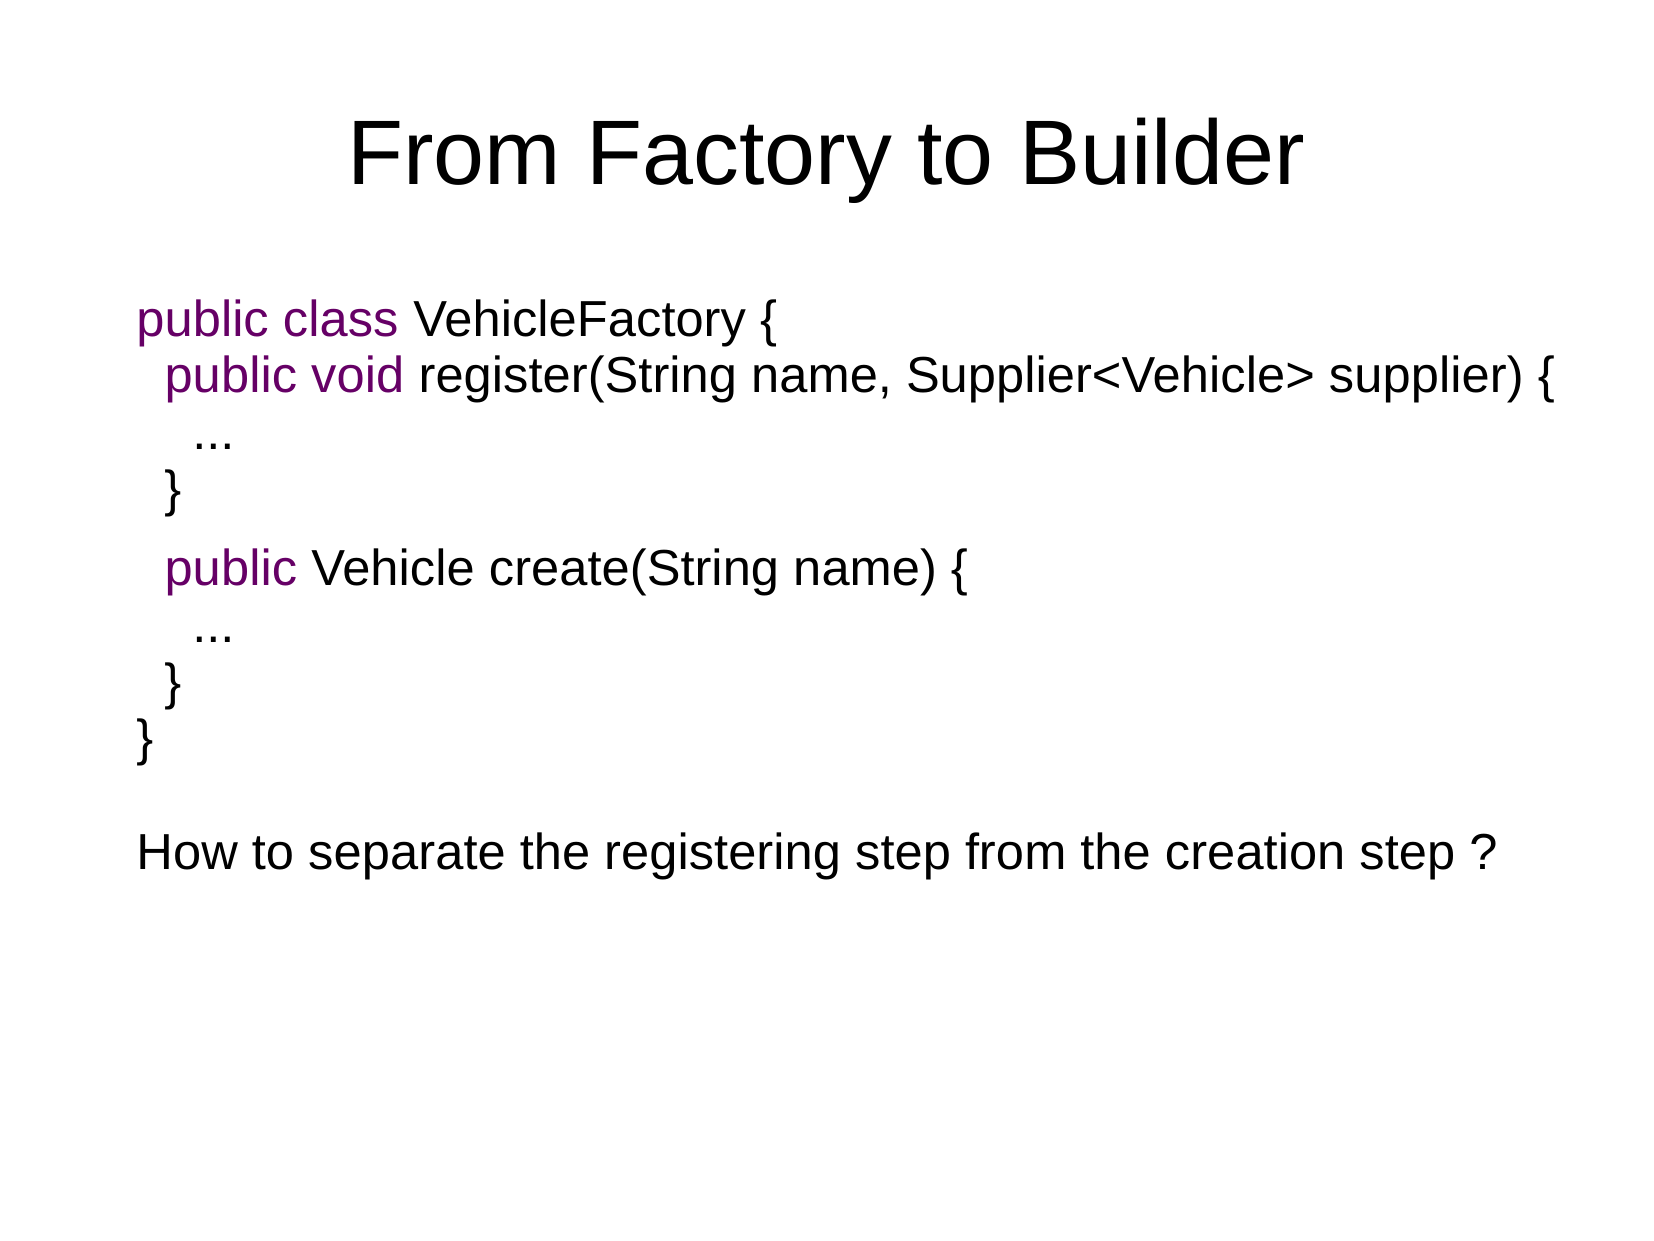

# From Factory to Builder
public class VehicleFactory {
 public void register(String name, Supplier<Vehicle> supplier) {
 ...
 }
 public Vehicle create(String name) {
 ...
 }
}
How to separate the registering step from the creation step ?